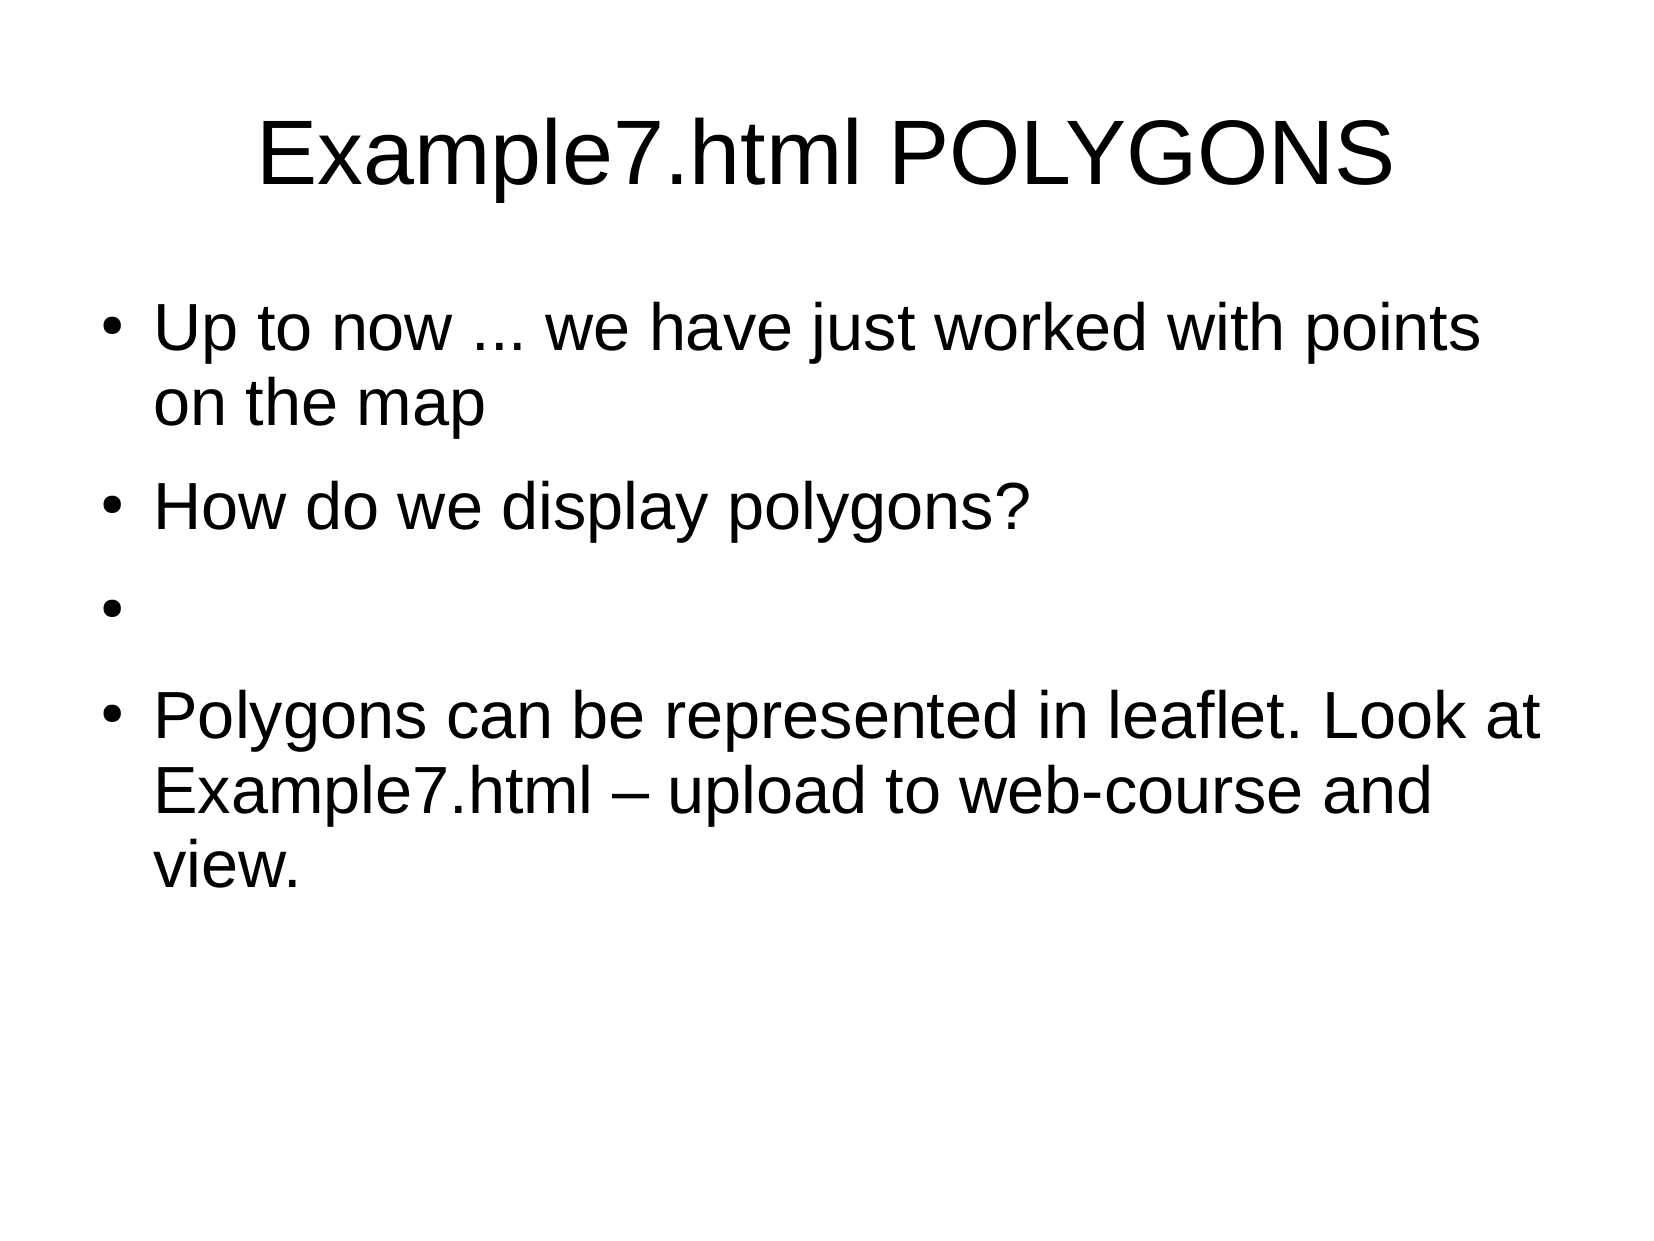

# Example7.html POLYGONS
Up to now ... we have just worked with points on the map
How do we display polygons?
Polygons can be represented in leaflet. Look at Example7.html – upload to web-course and view.